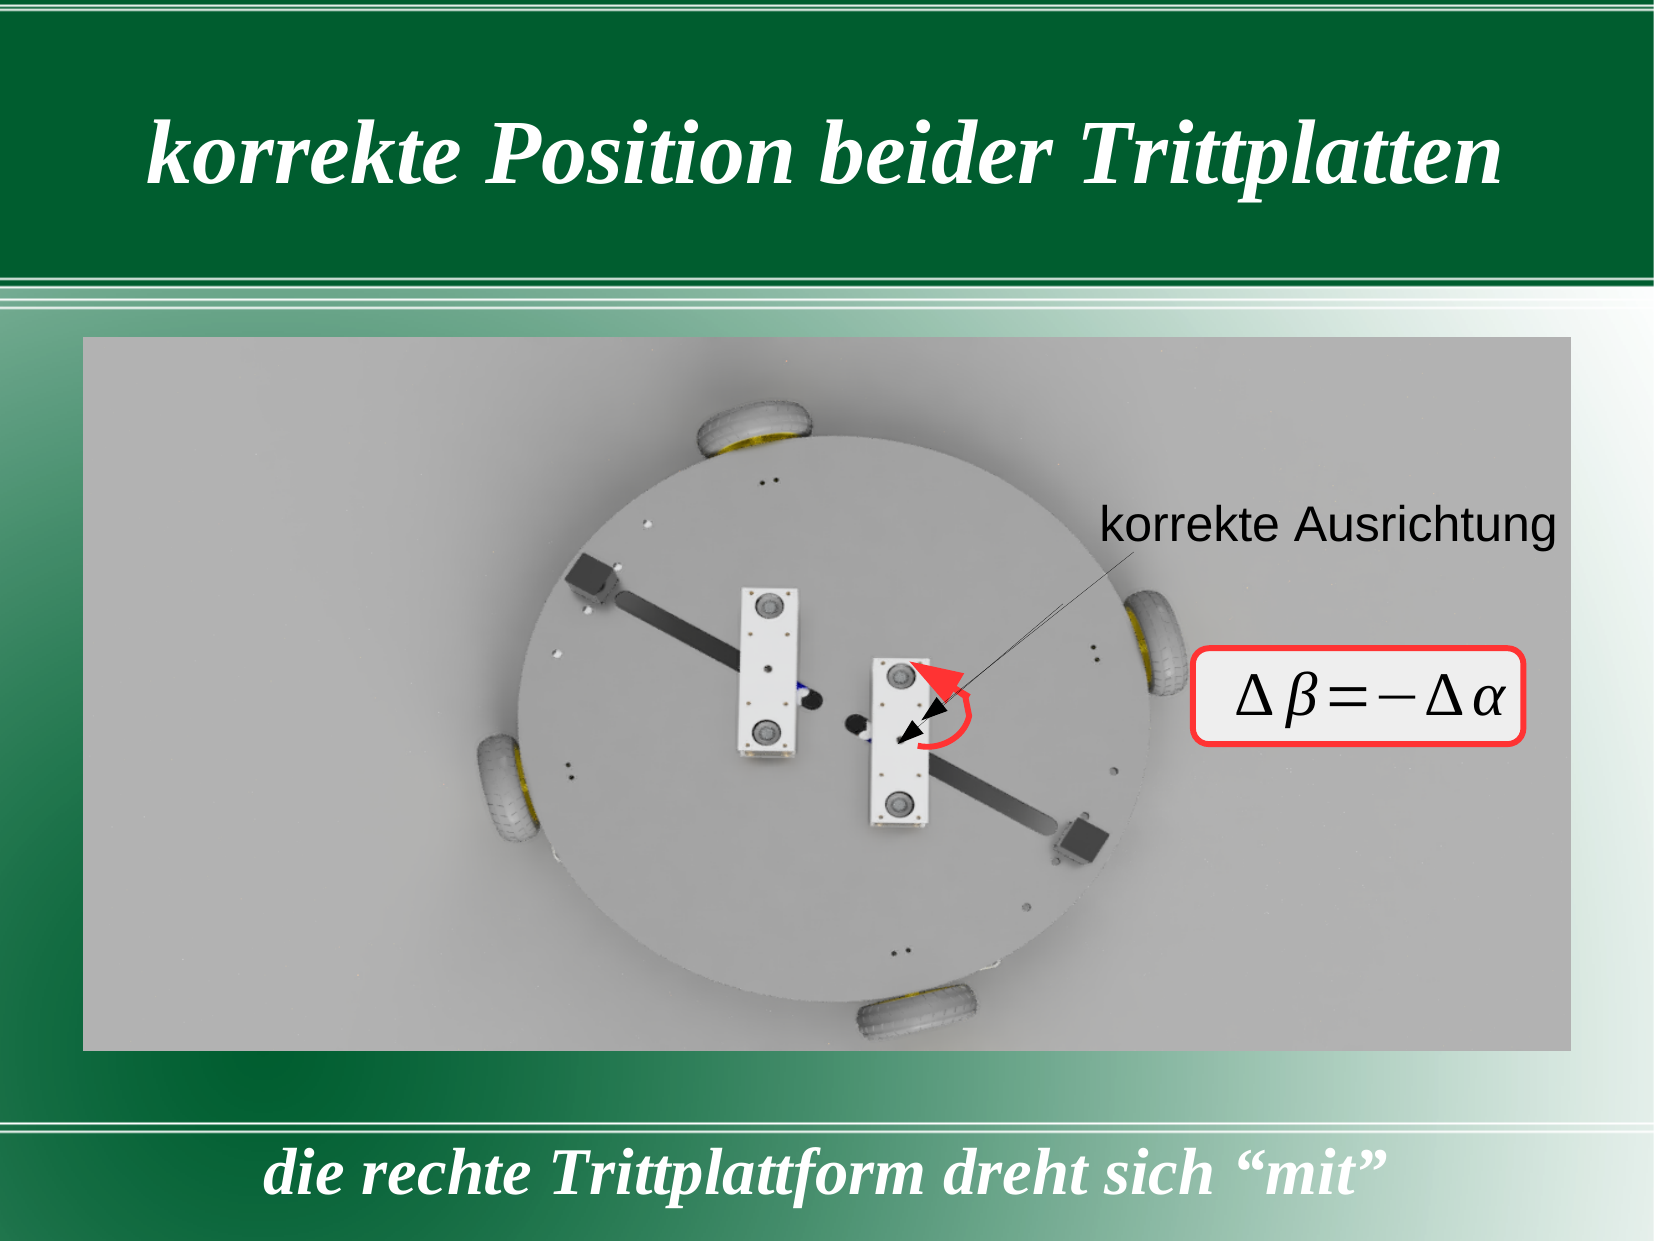

# korrekte Position beider Trittplatten
korrekte Ausrichtung
die rechte Trittplattform dreht sich “mit”